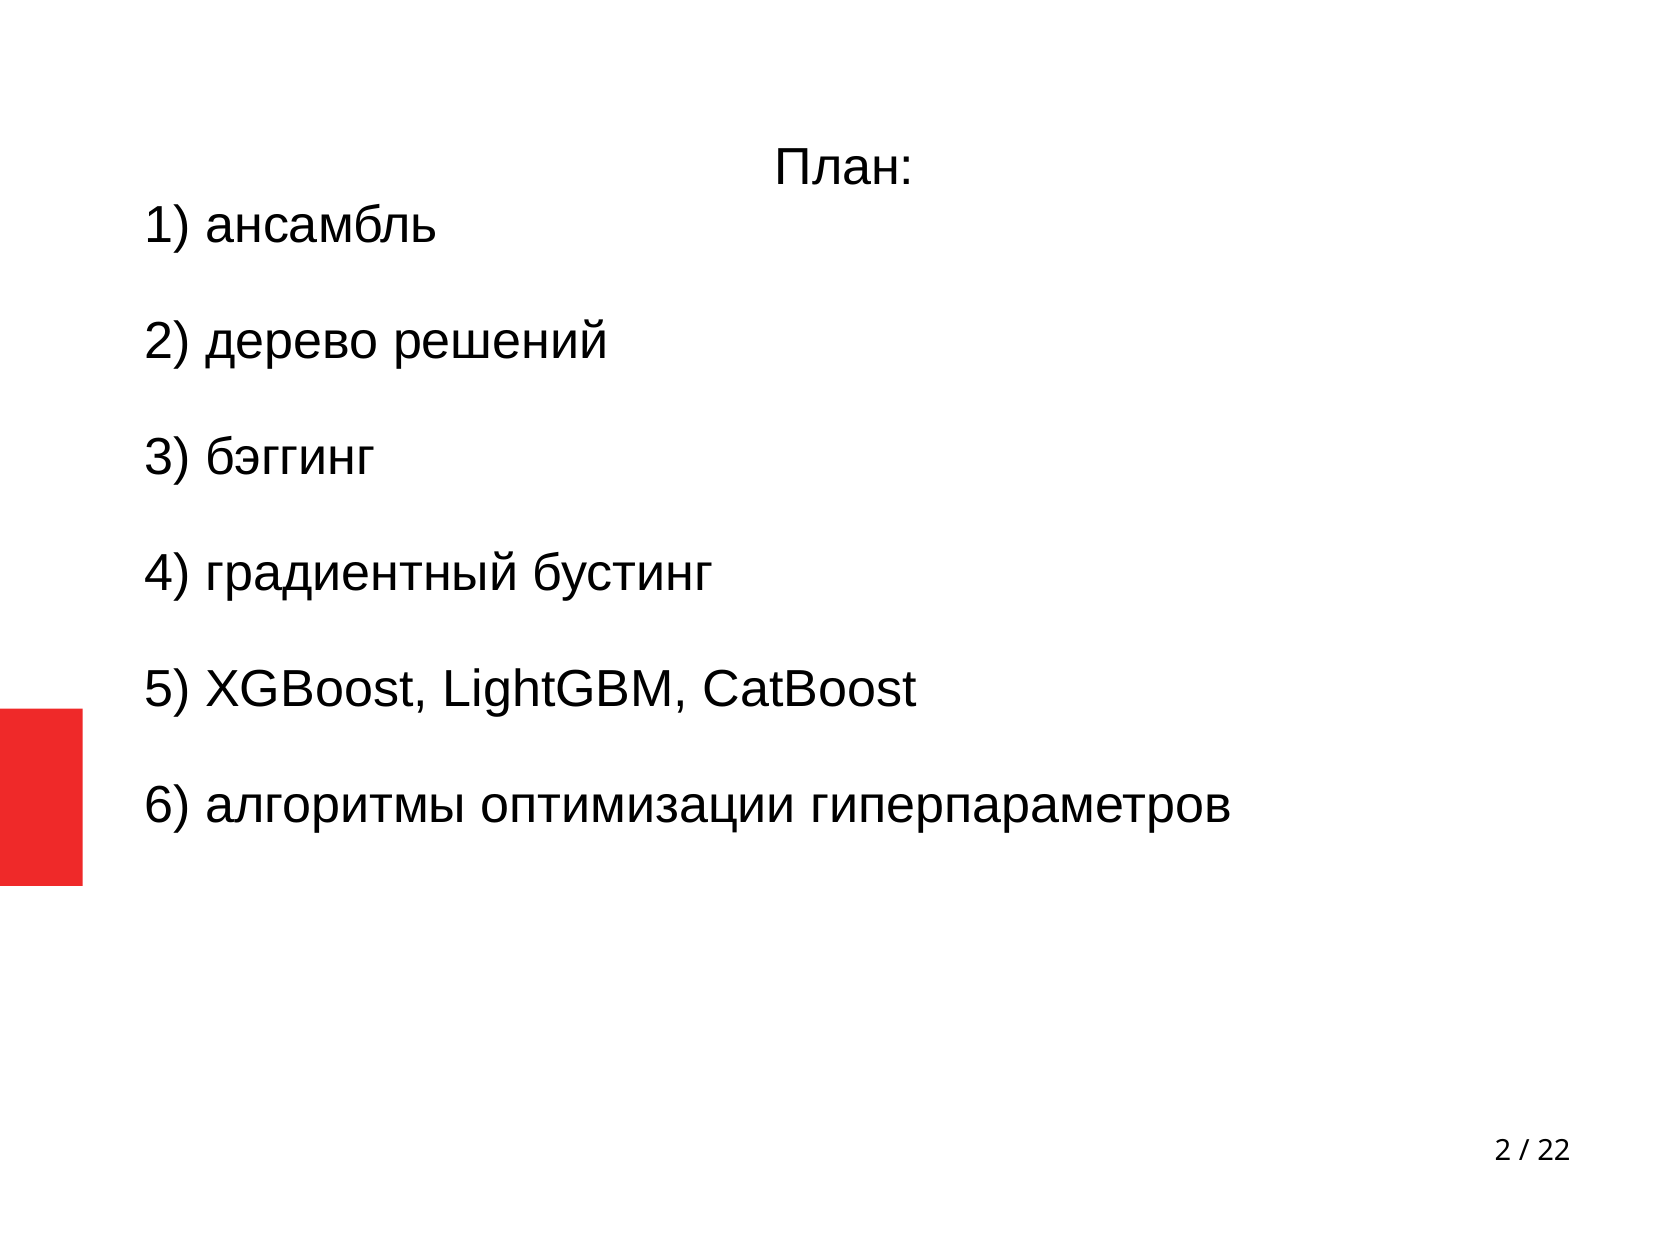

План:
1) ансамбль
2) дерево решений
3) бэггинг
4) градиентный бустинг
5) XGBoost, LightGBM, CatBoost
6) алгоритмы оптимизации гиперпараметров
2